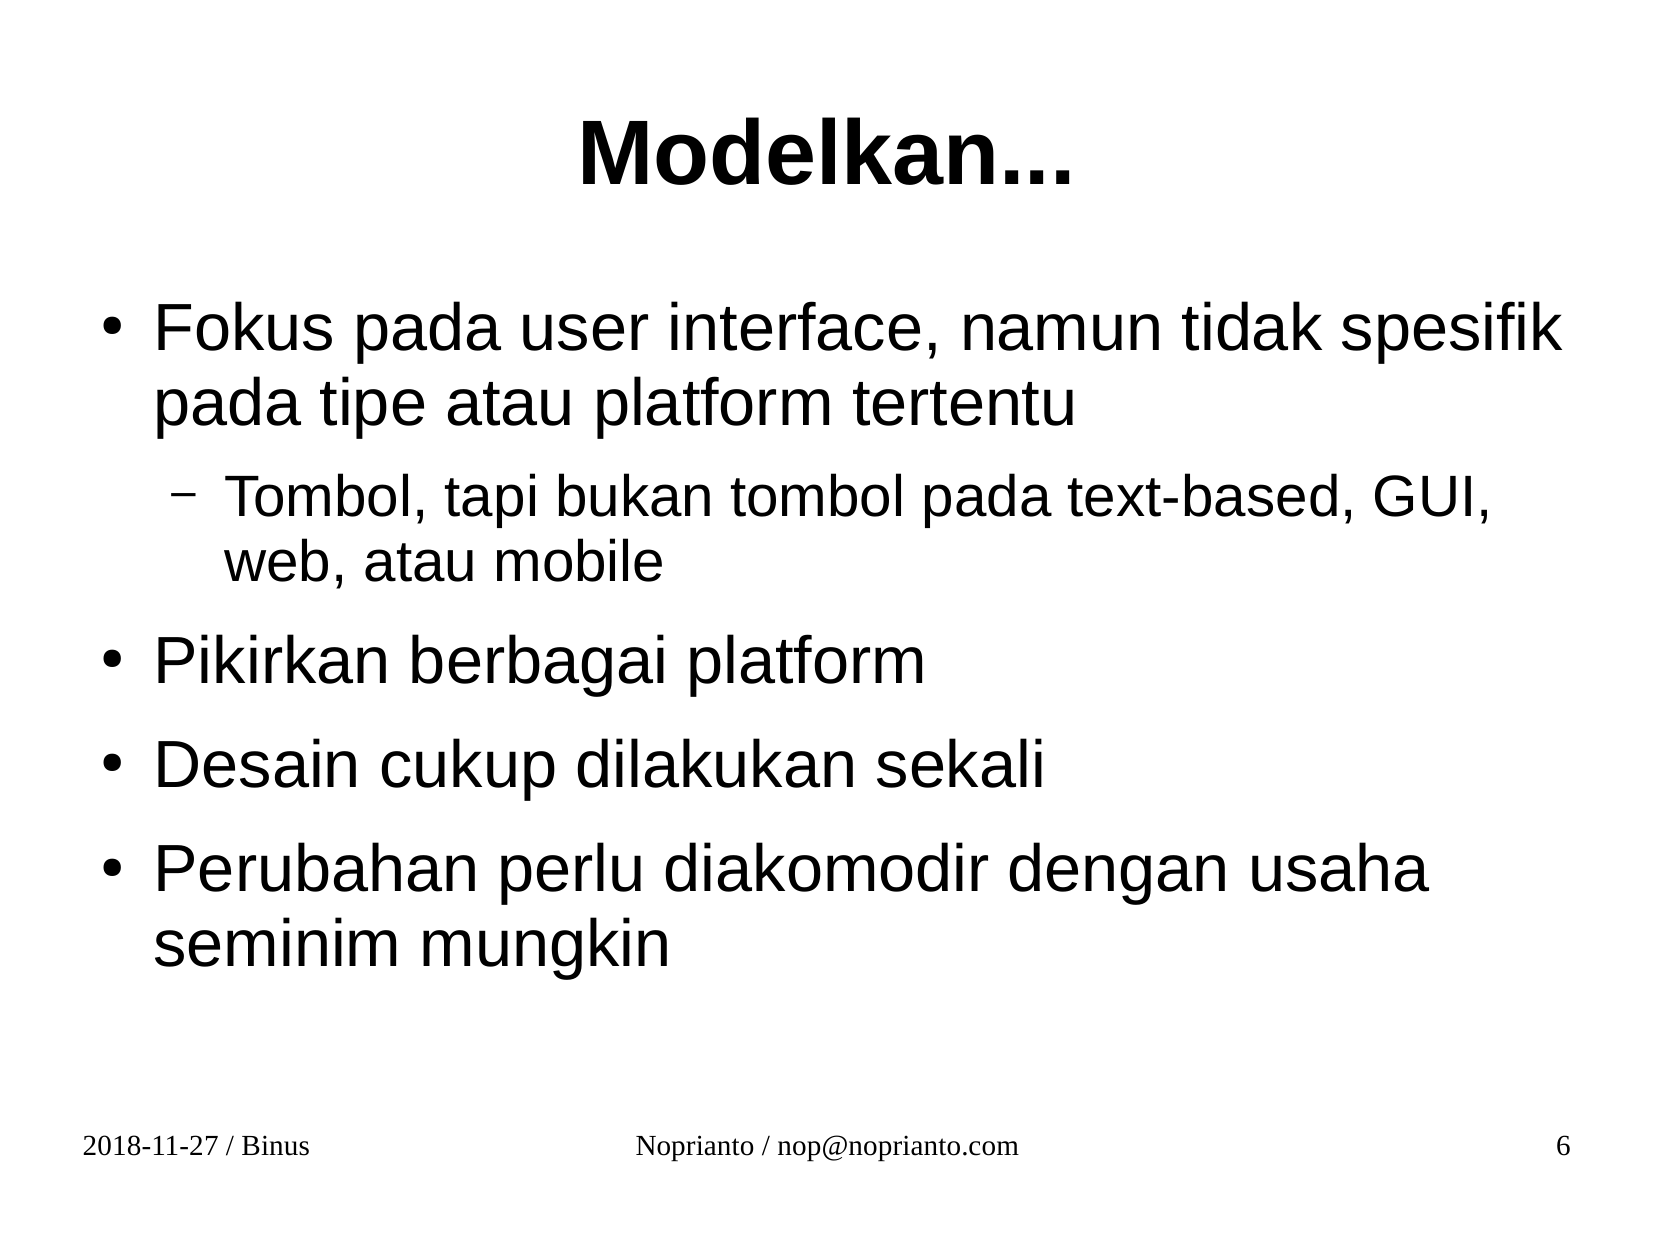

# Modelkan...
Fokus pada user interface, namun tidak spesifik pada tipe atau platform tertentu
Tombol, tapi bukan tombol pada text-based, GUI, web, atau mobile
Pikirkan berbagai platform
Desain cukup dilakukan sekali
Perubahan perlu diakomodir dengan usaha seminim mungkin
2018-11-27 / Binus
Noprianto / nop@noprianto.com
6